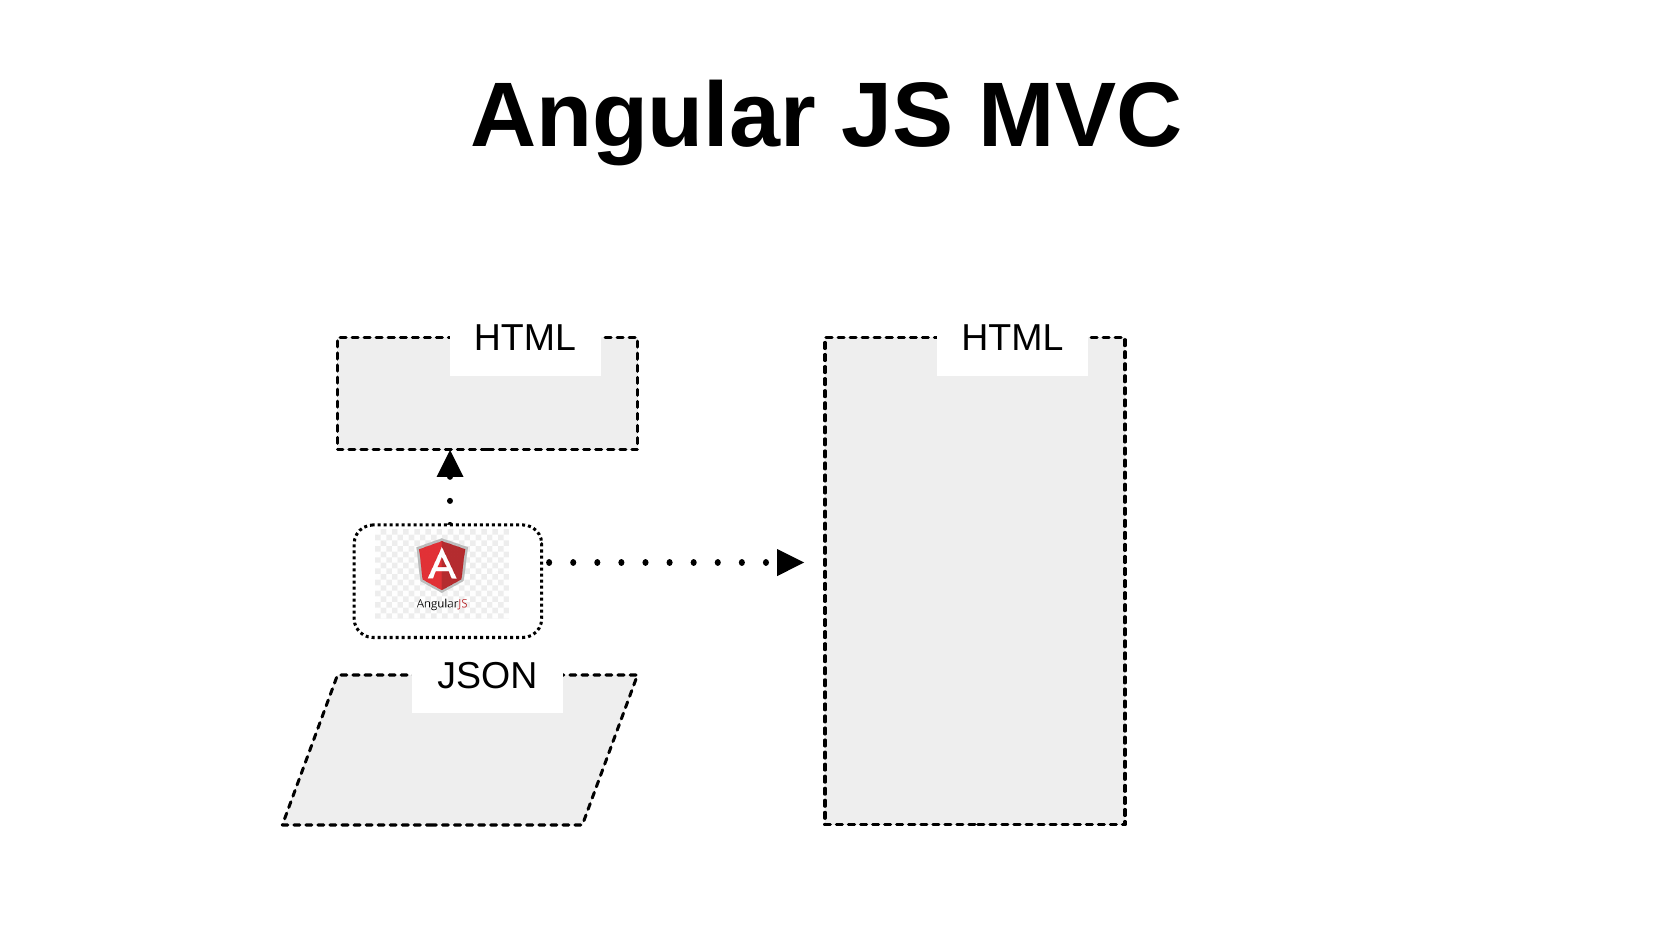

# Angular JS MVC
HTML
HTML
JSON